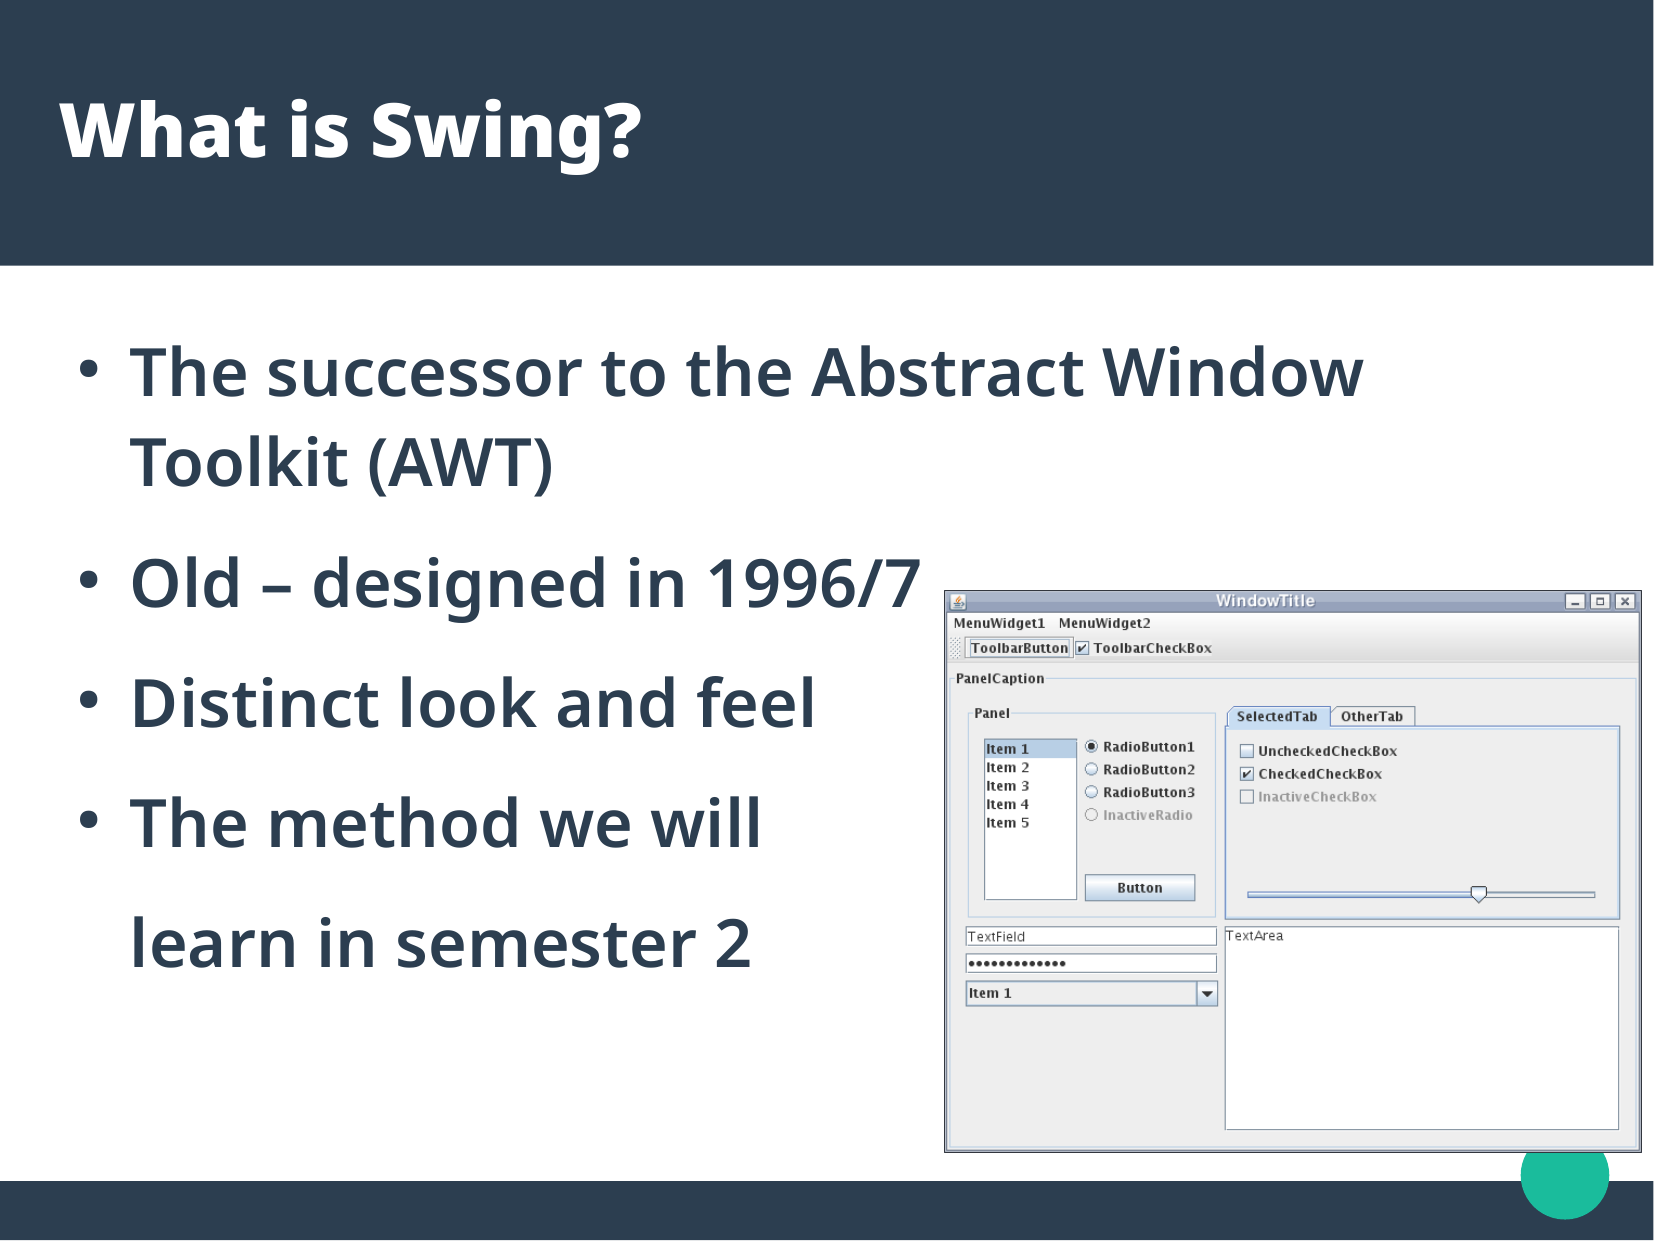

# What is Swing?
The successor to the Abstract Window Toolkit (AWT)
Old – designed in 1996/7
Distinct look and feel
The method we will
learn in semester 2